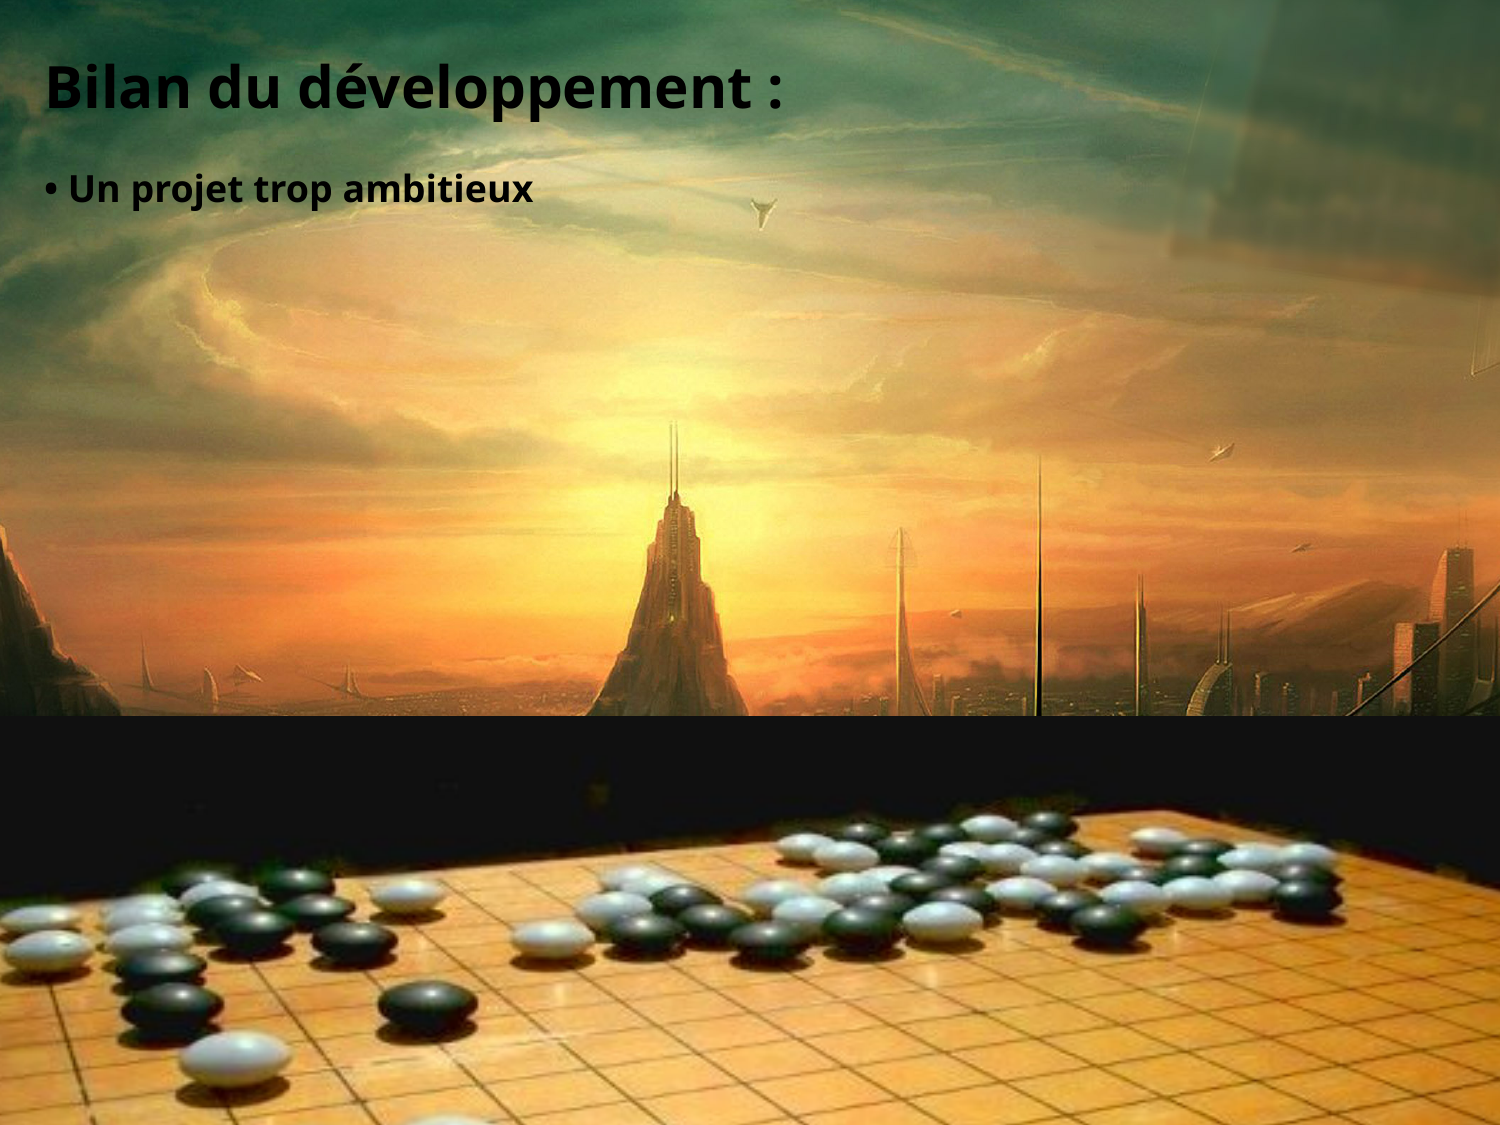

Bilan du développement :
• Un projet trop ambitieux